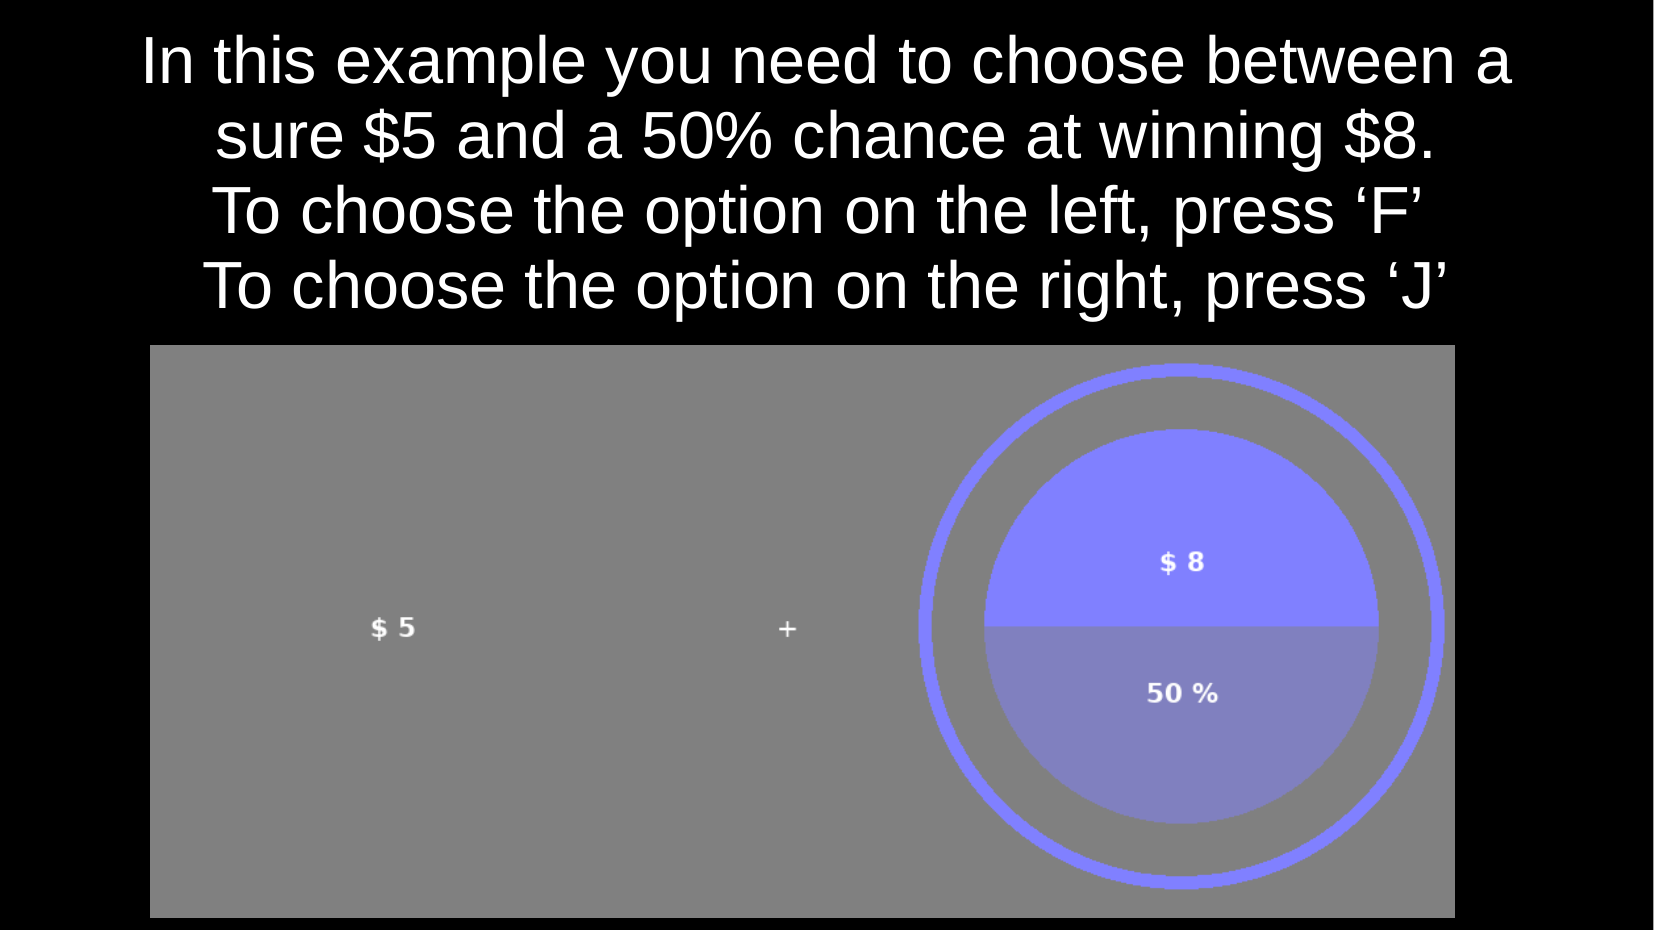

# In this example you need to choose between a sure $5 and a 50% chance at winning $8.
To choose the option on the left, press ‘F’
To choose the option on the right, press ‘J’